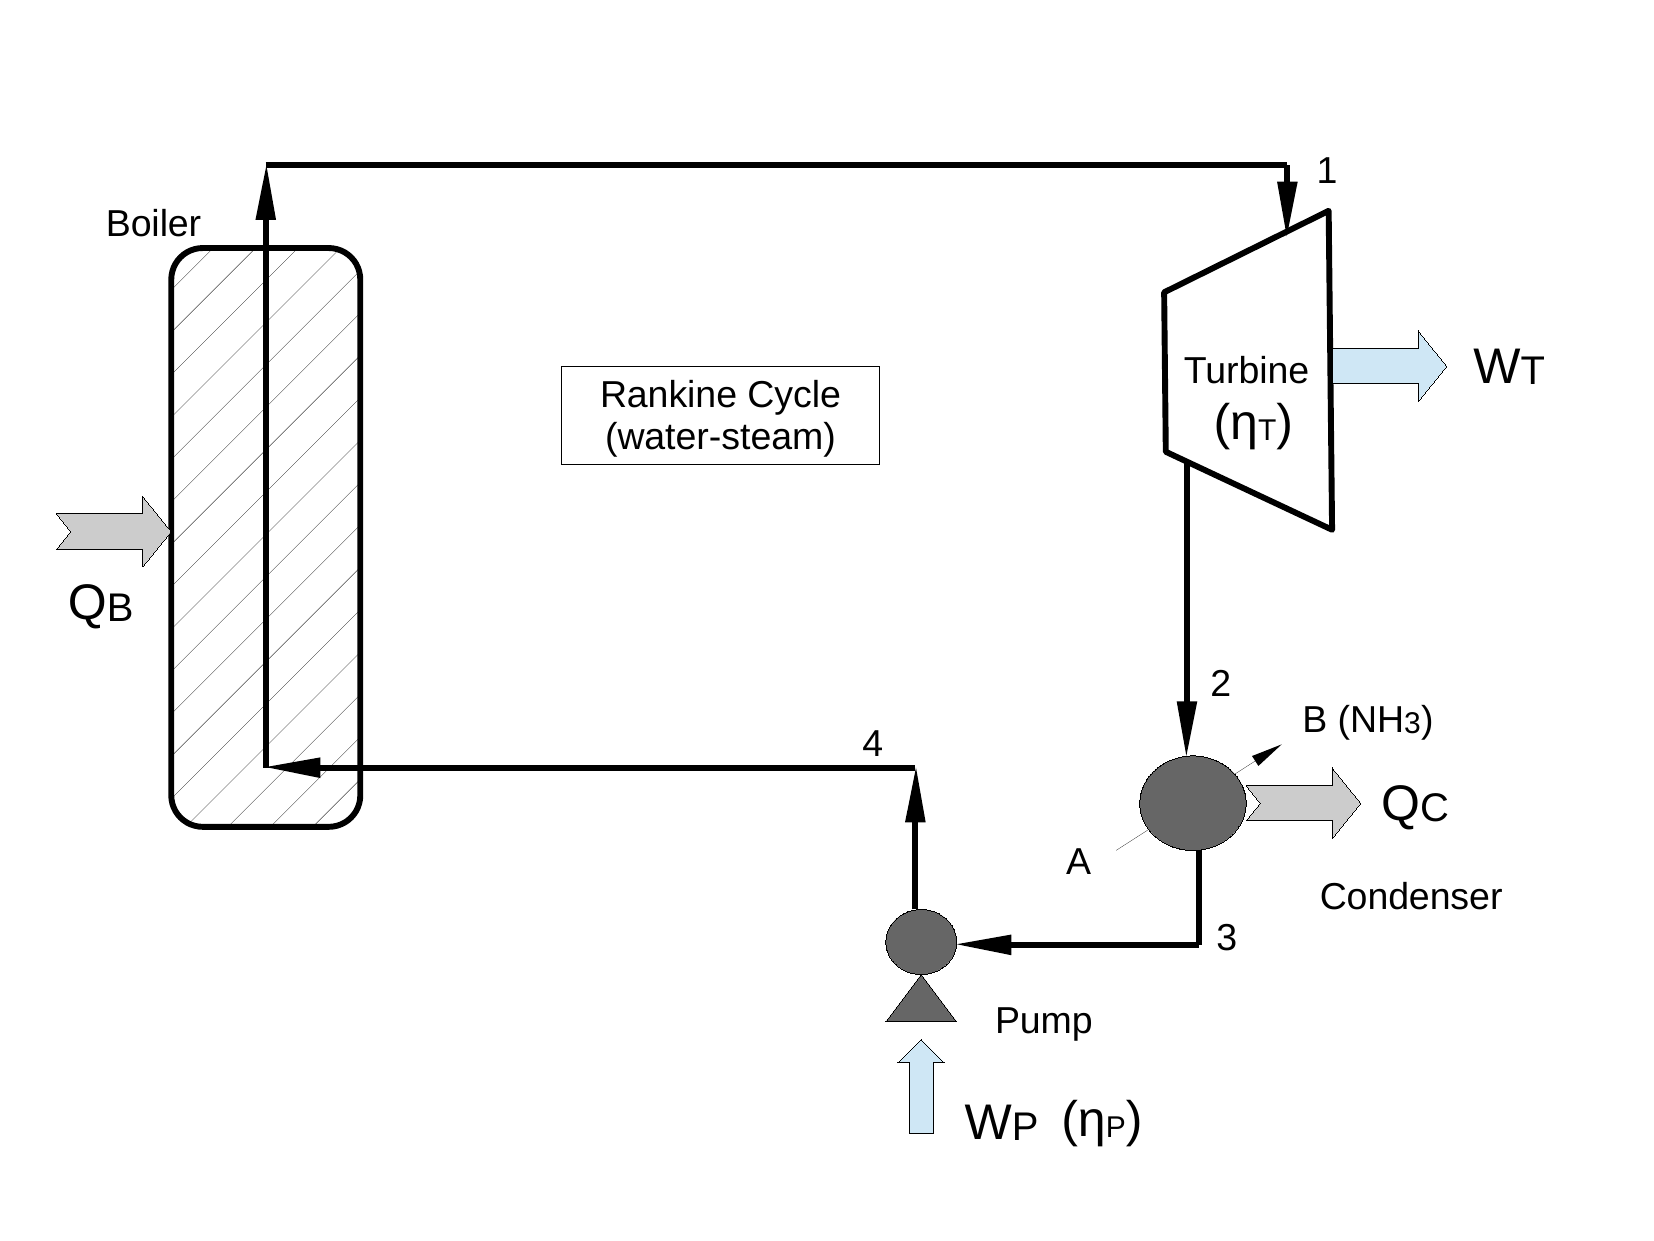

1
Boiler
WT
Turbine
Rankine Cycle
(water-steam)
(ηT)
QB
2
B (NH3)
4
QC
A
Condenser
3
Pump
(ηP)
WP